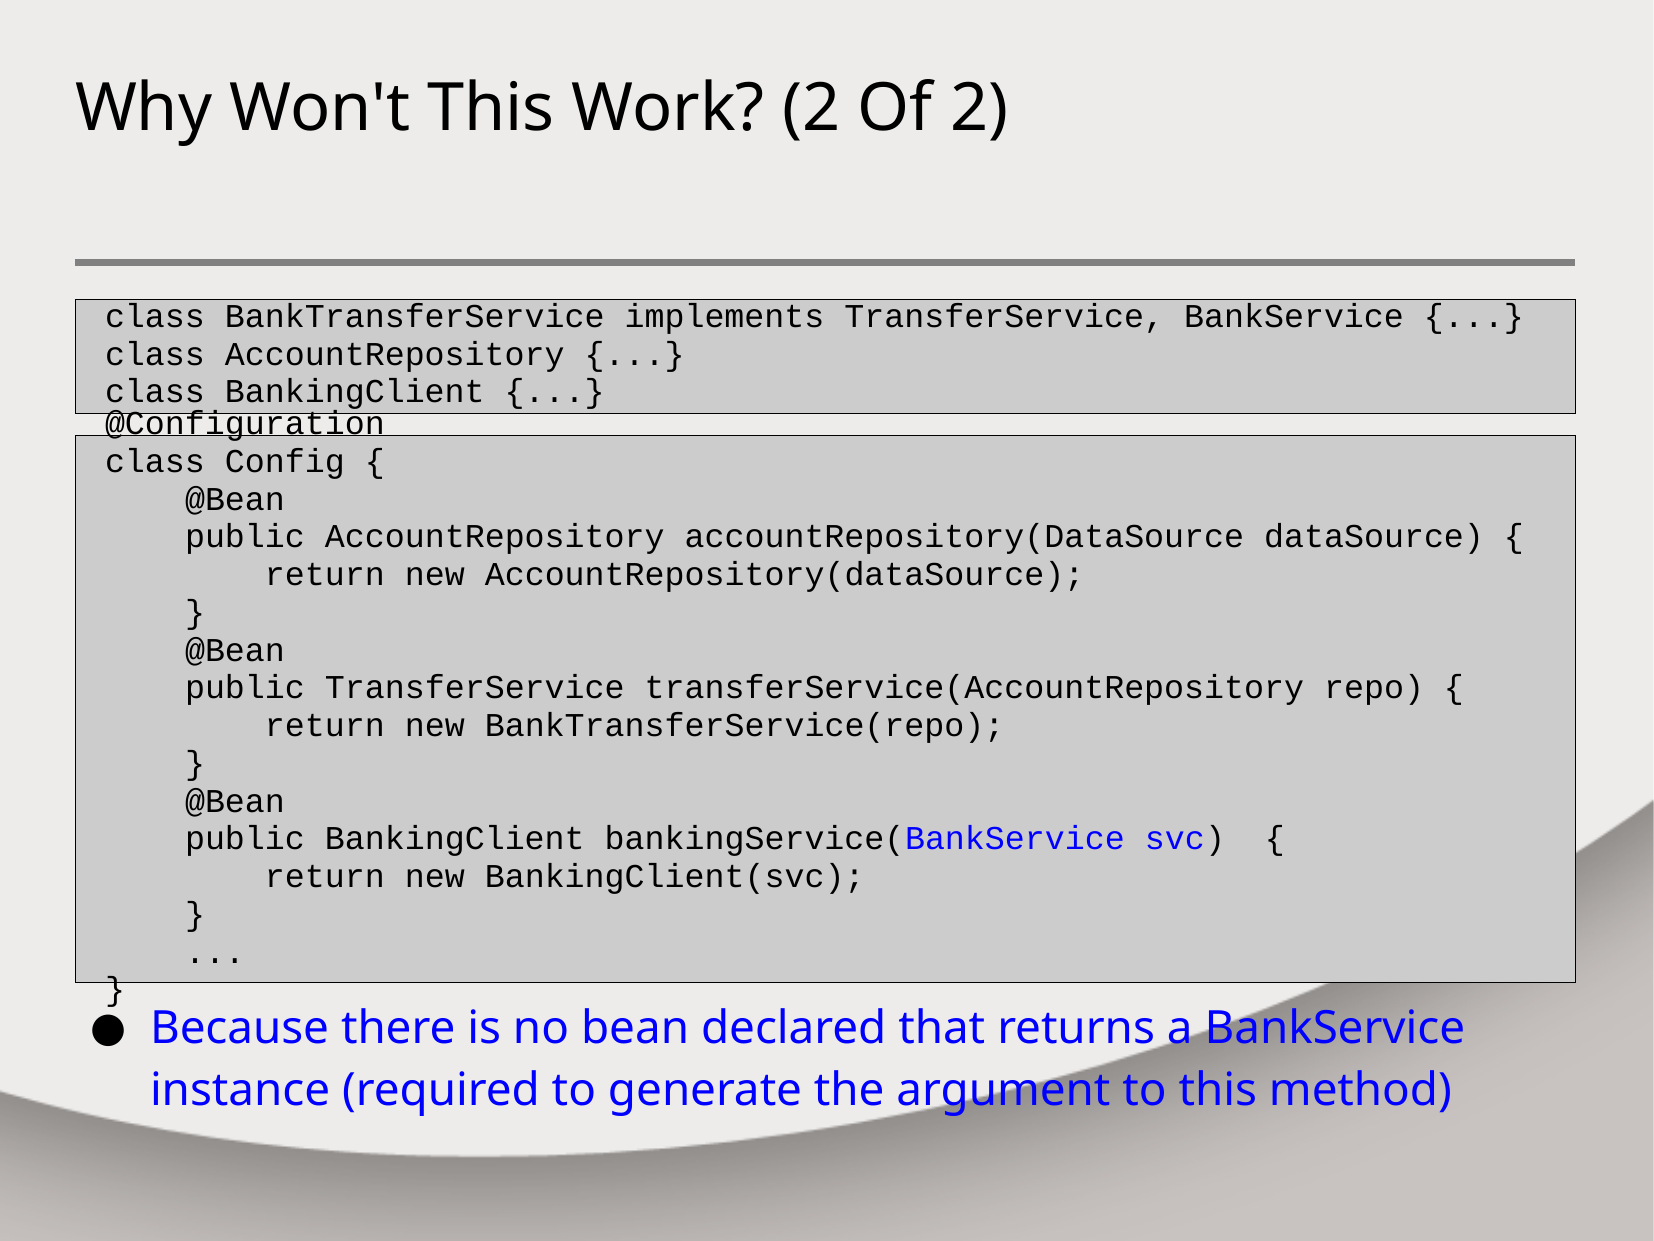

# Why Won't This Work? (2 Of 2)
class BankTransferService implements TransferService, BankService {...}
class AccountRepository {...}
class BankingClient {...}
Because there is no bean declared that returns a BankService instance (required to generate the argument to this method)
@Configuration
class Config {
 @Bean
 public AccountRepository accountRepository(DataSource dataSource) {
 return new AccountRepository(dataSource);
 }
 @Bean
 public TransferService transferService(AccountRepository repo) {
 return new BankTransferService(repo);
 }
 @Bean
 public BankingClient bankingService(BankService svc) {
 return new BankingClient(svc);
 }
 ...
}